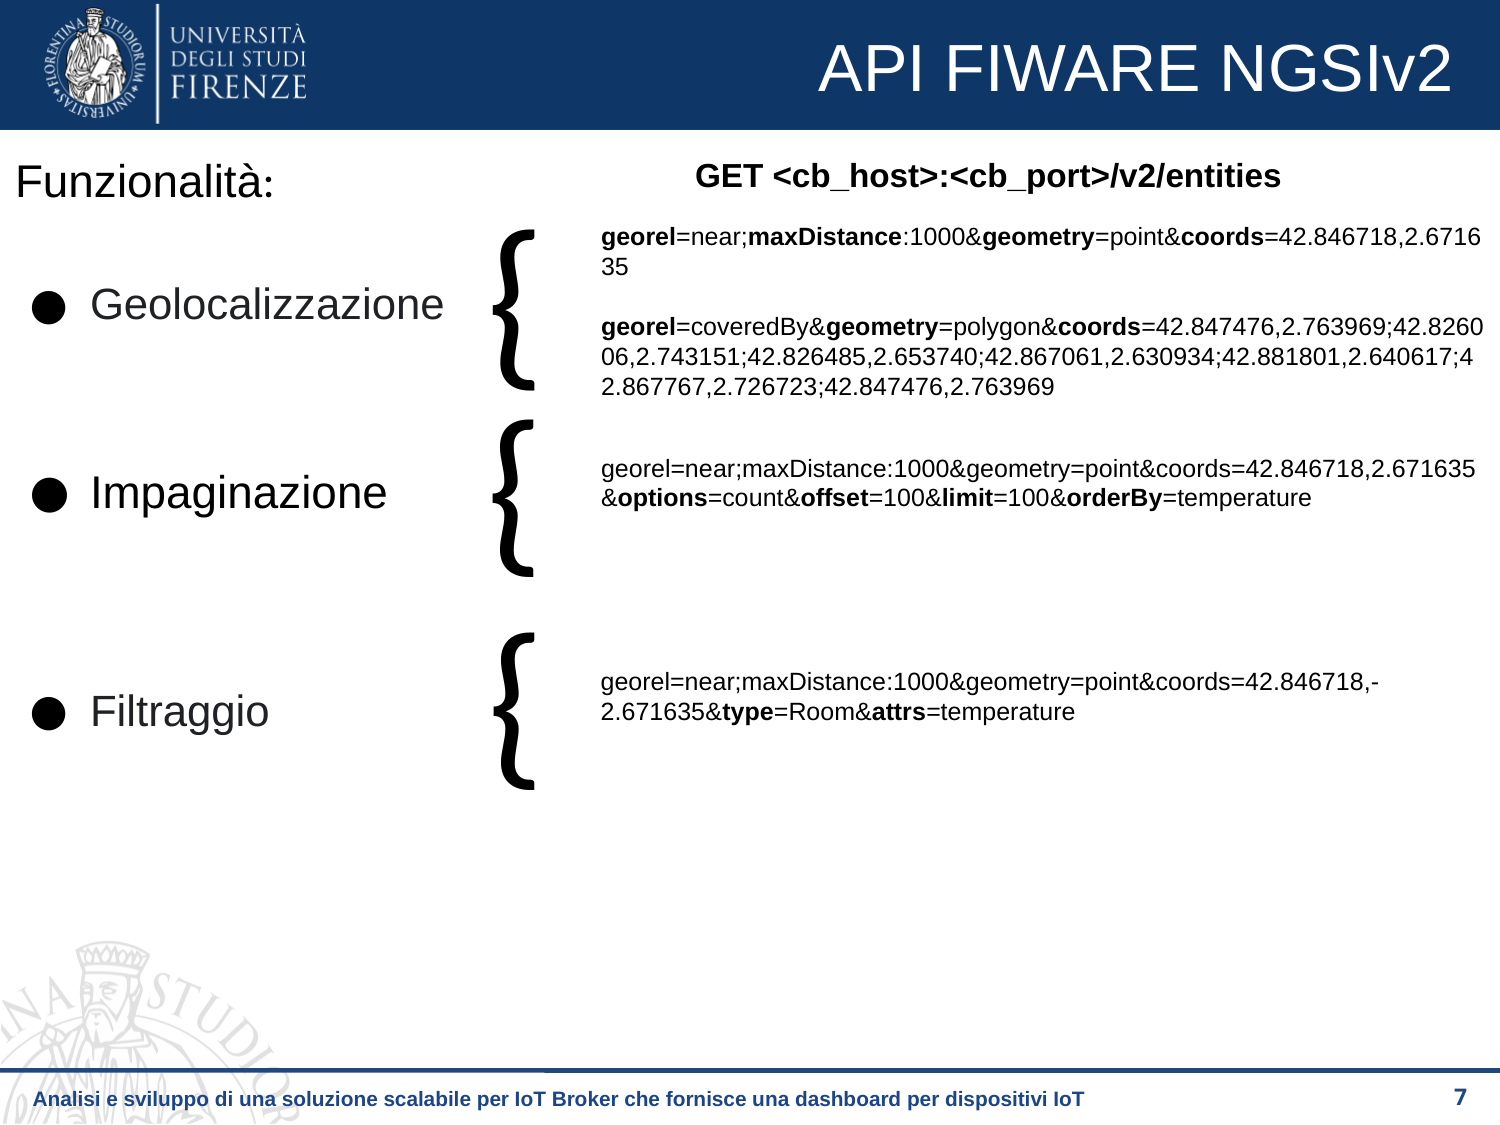

# API FIWARE NGSIv2
Funzionalità:
Geolocalizzazione
Impaginazione
Filtraggio
GET <cb_host>:<cb_port>/v2/entities
{
georel=near;maxDistance:1000&geometry=point&coords=42.846718,2.671635
georel=coveredBy&geometry=polygon&coords=42.847476,2.763969;42.826006,2.743151;42.826485,2.653740;42.867061,2.630934;42.881801,2.640617;42.867767,2.726723;42.847476,2.763969
{
georel=near;maxDistance:1000&geometry=point&coords=42.846718,2.671635&options=count&offset=100&limit=100&orderBy=temperature
{
georel=near;maxDistance:1000&geometry=point&coords=42.846718,-2.671635&type=Room&attrs=temperature
Analisi e sviluppo di una soluzione scalabile per IoT Broker che fornisce una dashboard per dispositivi IoT